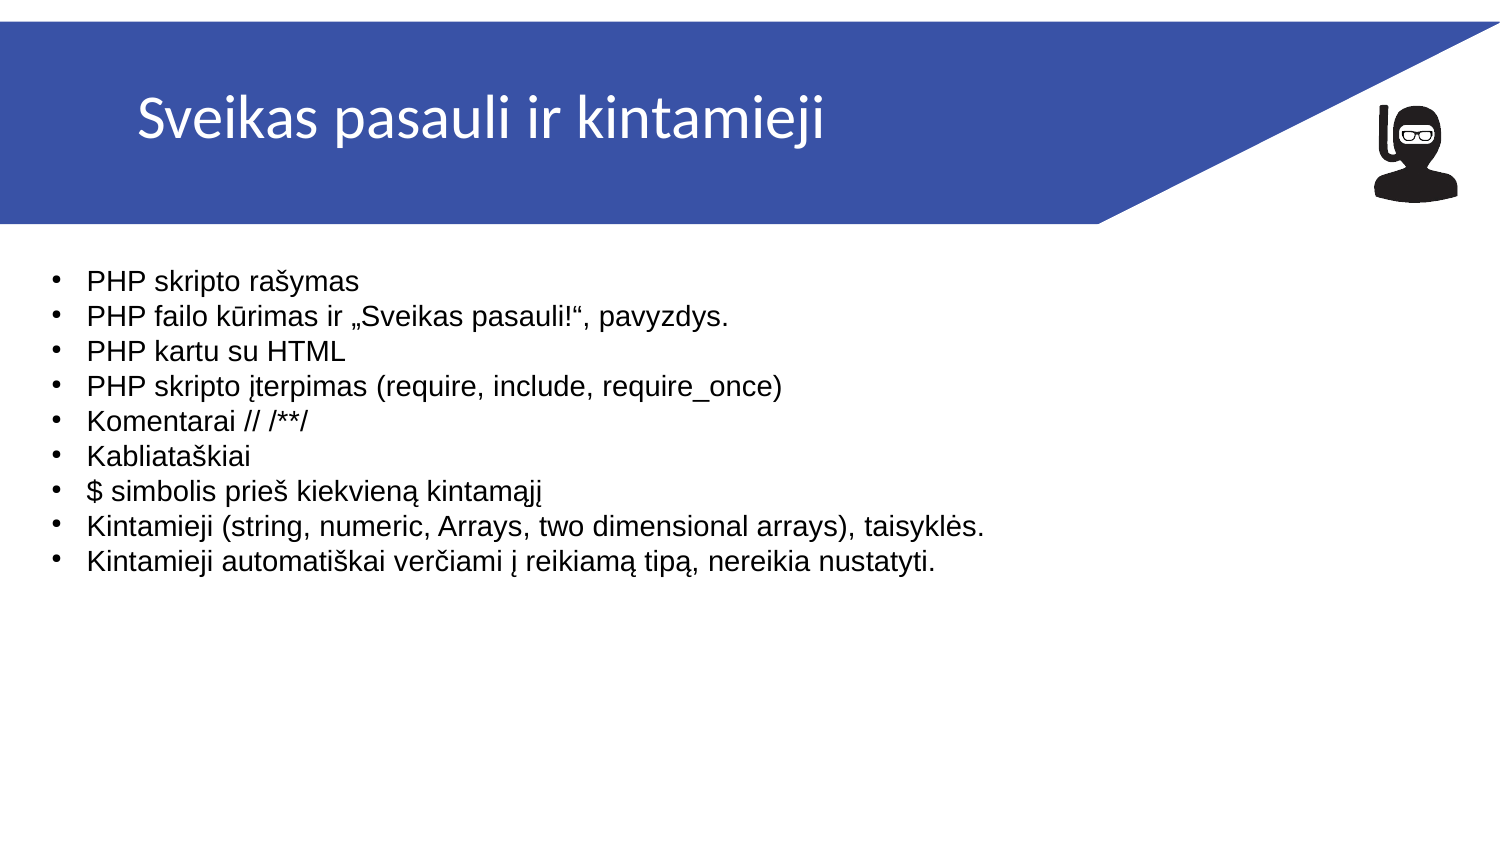

# Sveikas pasauli ir kintamieji
PHP skripto rašymas
PHP failo kūrimas ir „Sveikas pasauli!“, pavyzdys.
PHP kartu su HTML
PHP skripto įterpimas (require, include, require_once)
Komentarai // /**/
Kabliataškiai
$ simbolis prieš kiekvieną kintamąjį
Kintamieji (string, numeric, Arrays, two dimensional arrays), taisyklės.
Kintamieji automatiškai verčiami į reikiamą tipą, nereikia nustatyti.